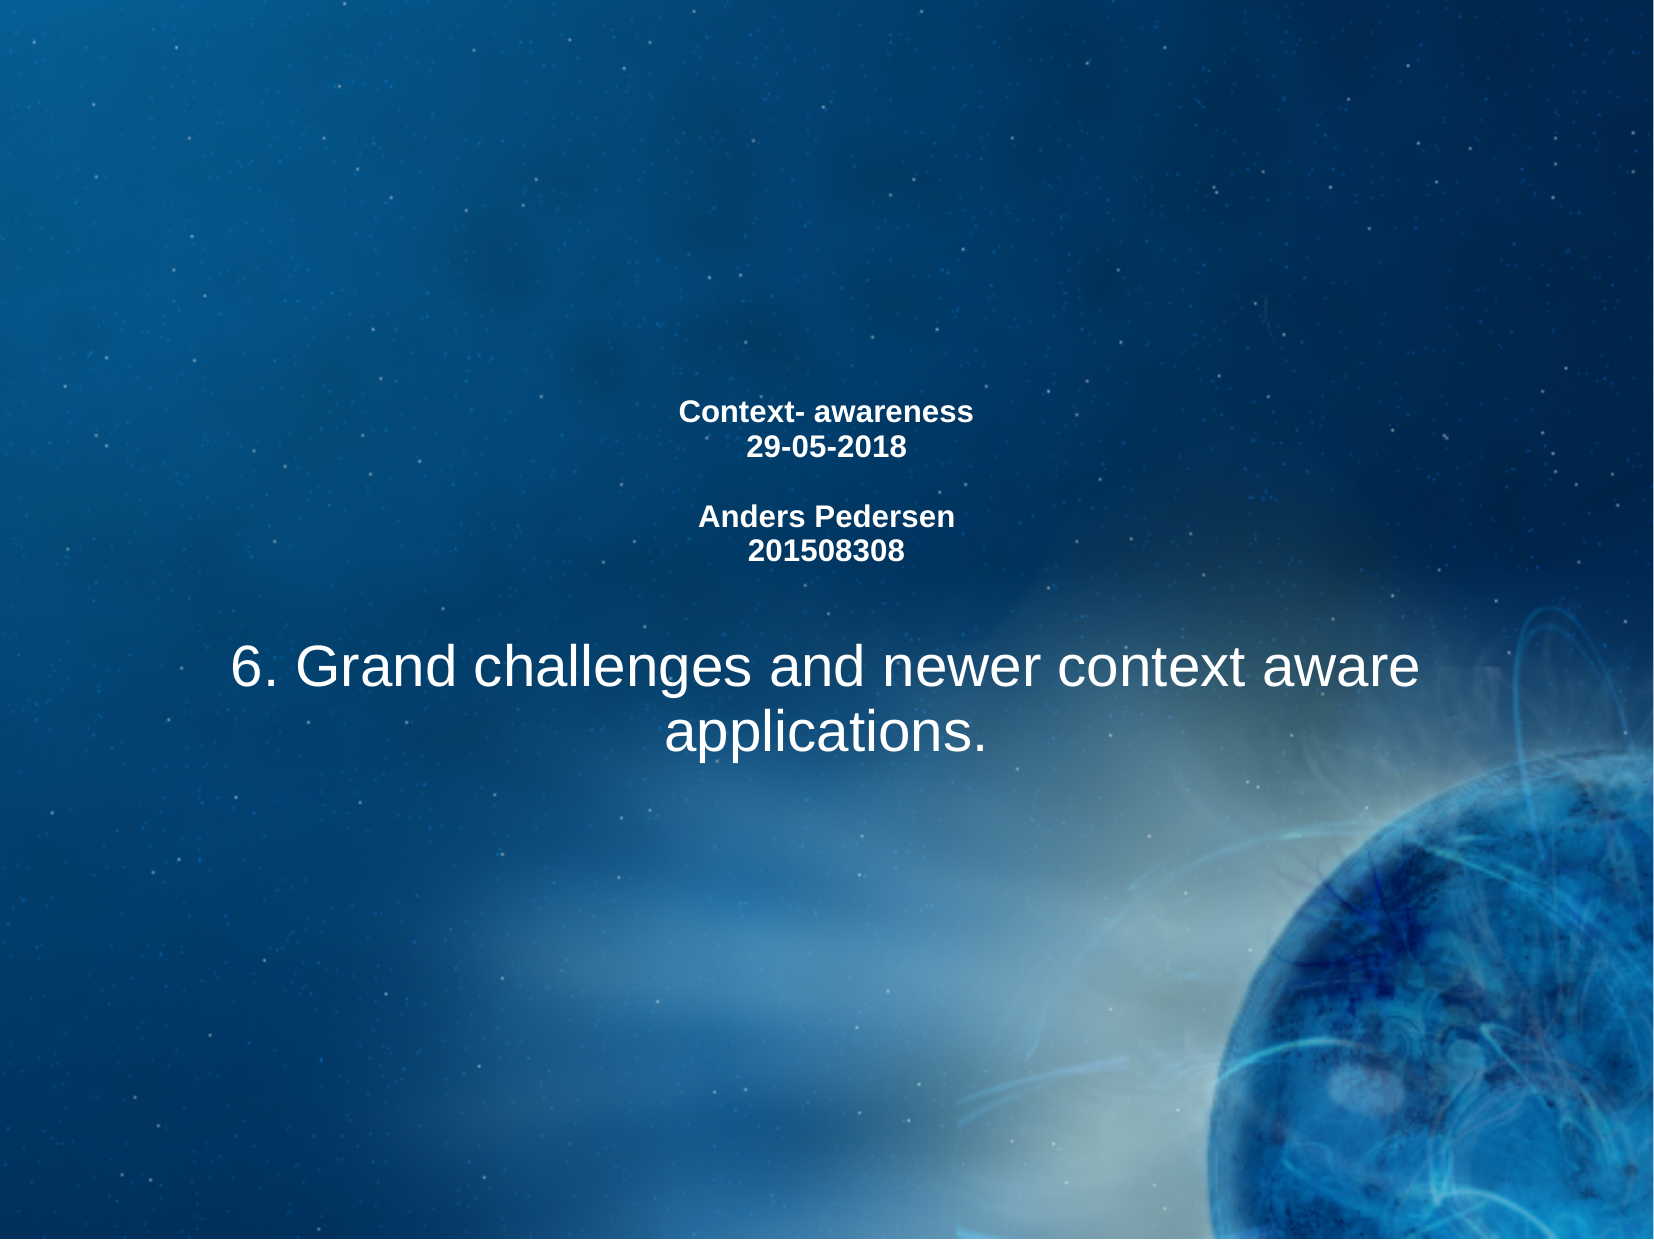

# Context- awareness 29-05-2018 Anders Pedersen 201508308 6. Grand challenges and newer context aware applications.